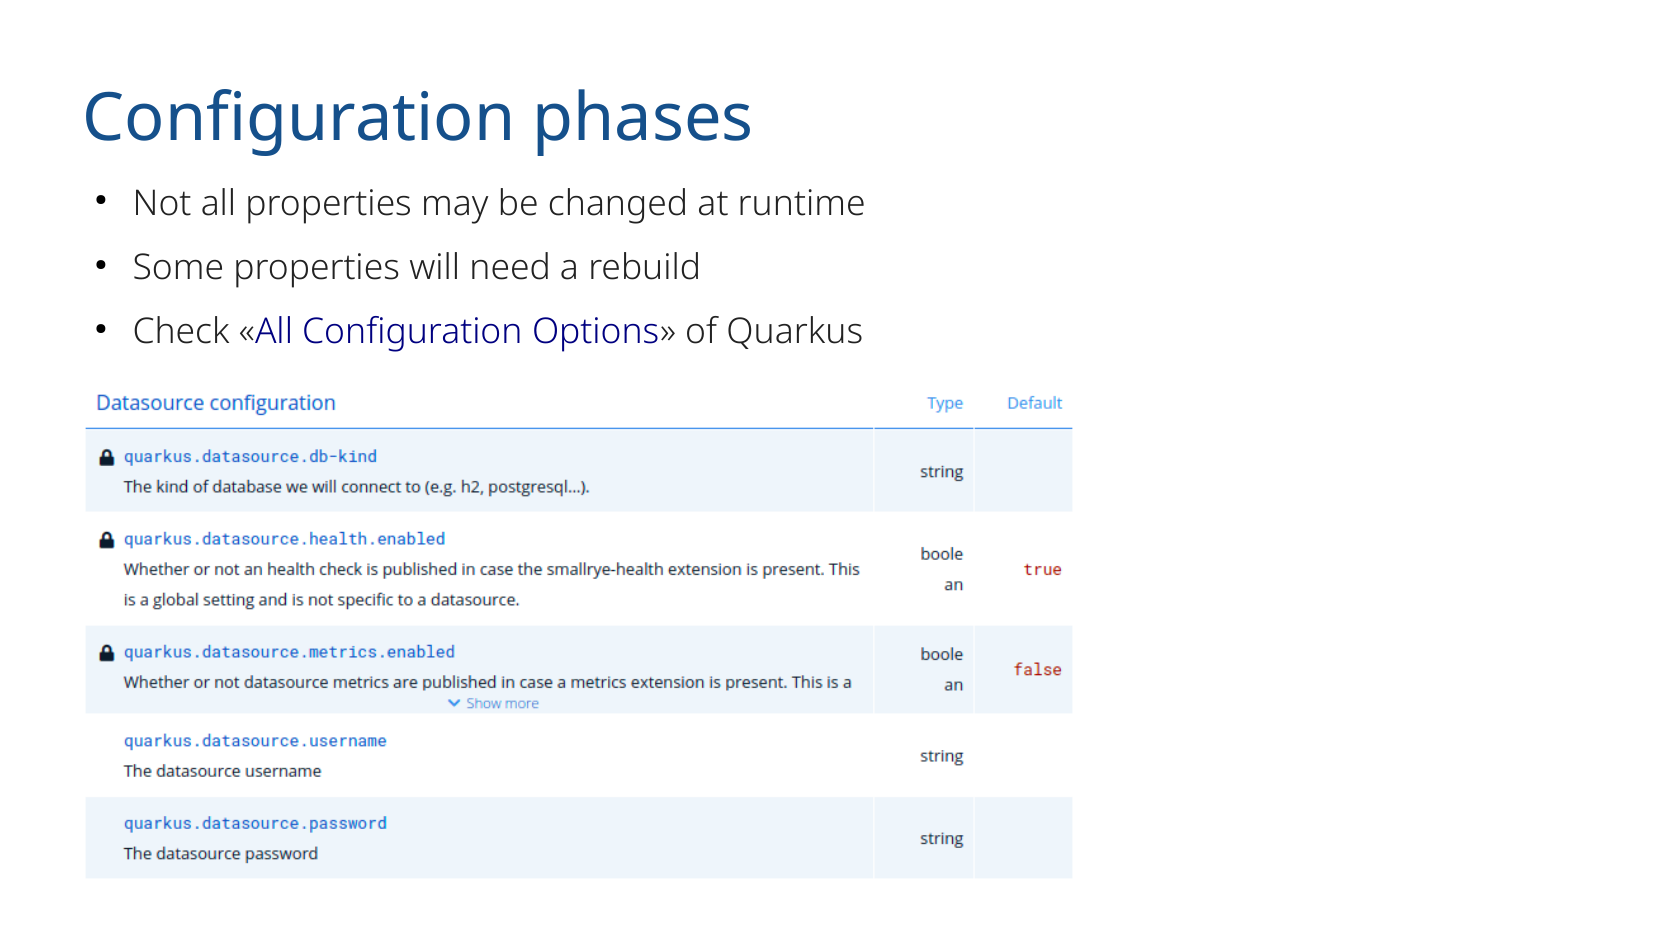

Configuration phases
# Not all properties may be changed at runtime
Some properties will need a rebuild
Check «All Configuration Options» of Quarkus